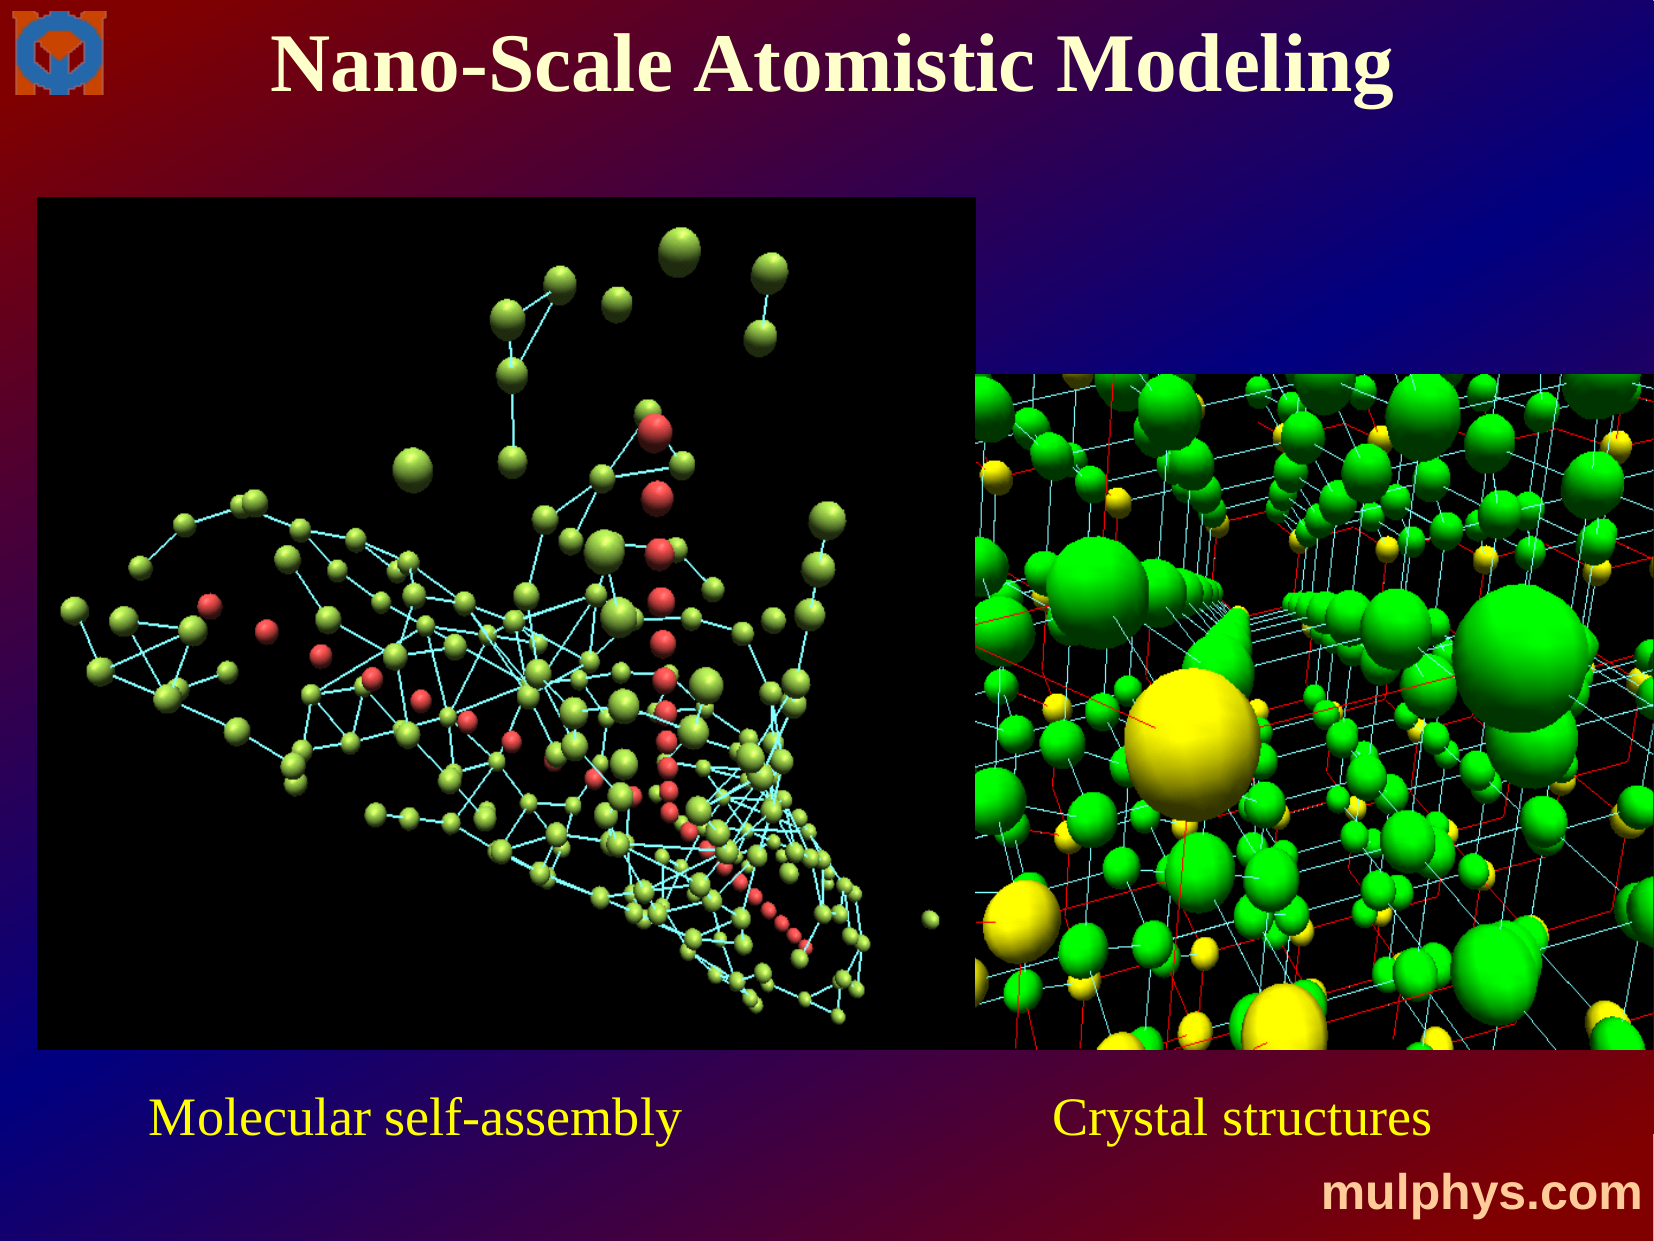

Nano-Scale Atomistic Modeling
Molecular self-assembly
Crystal structures
mulphys.com